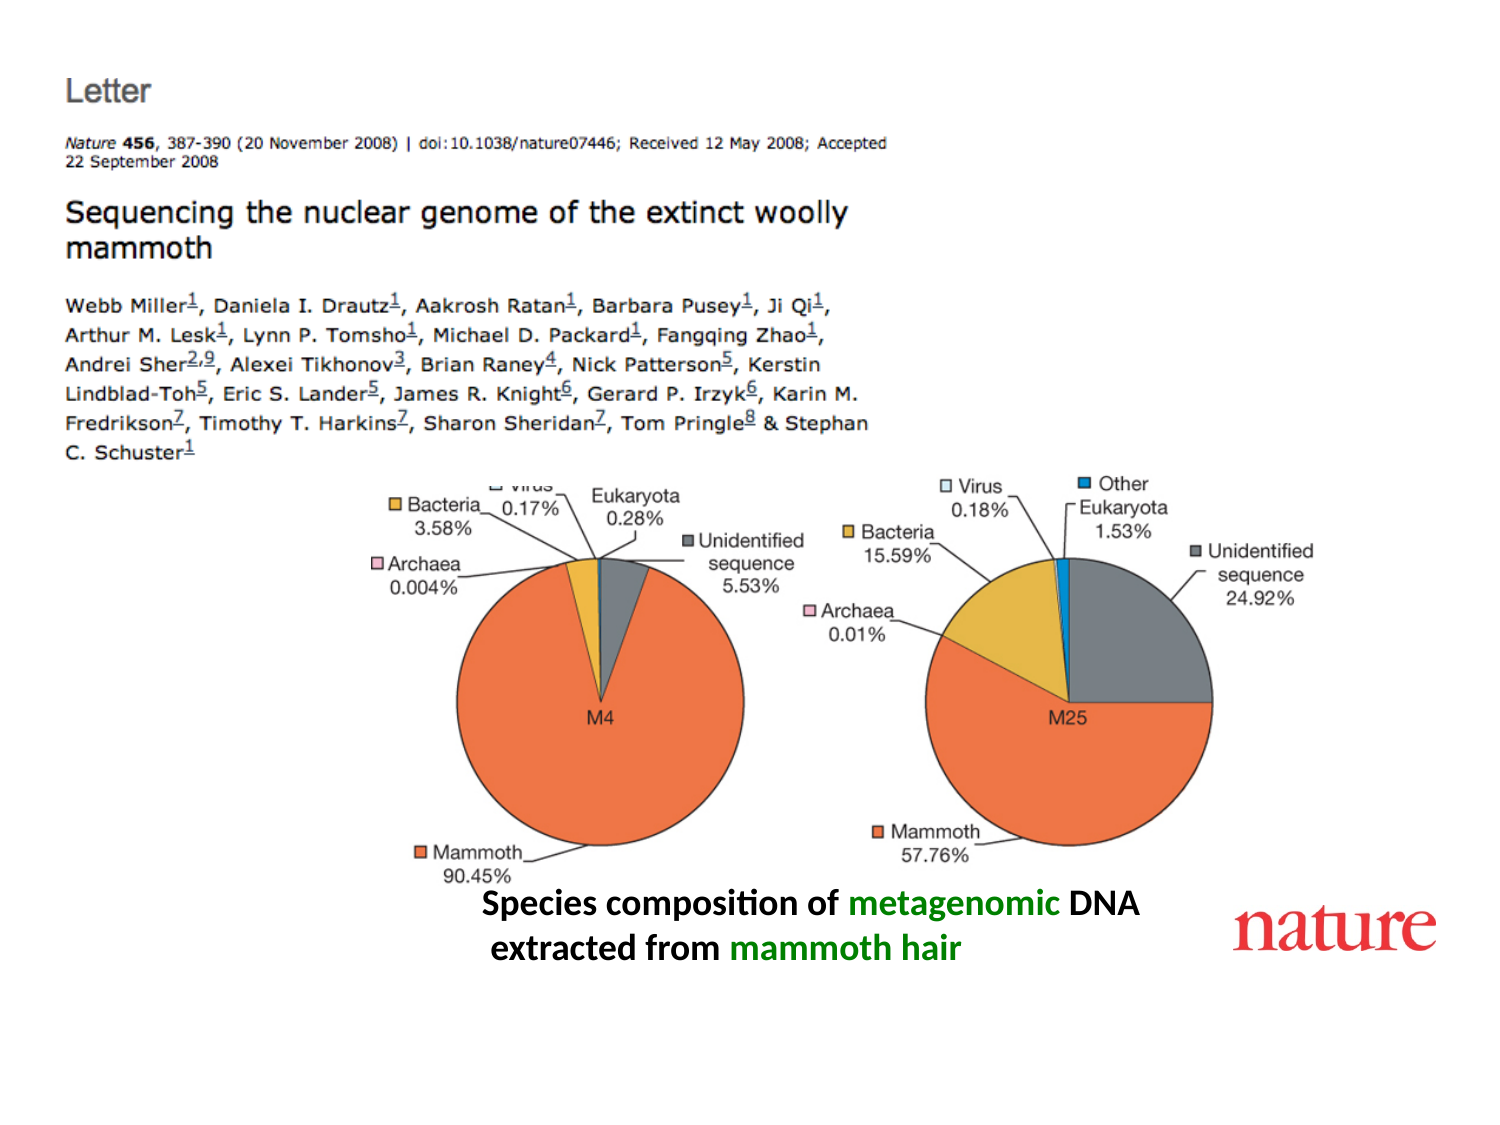

Species composition of metagenomic DNA
 extracted from mammoth hair